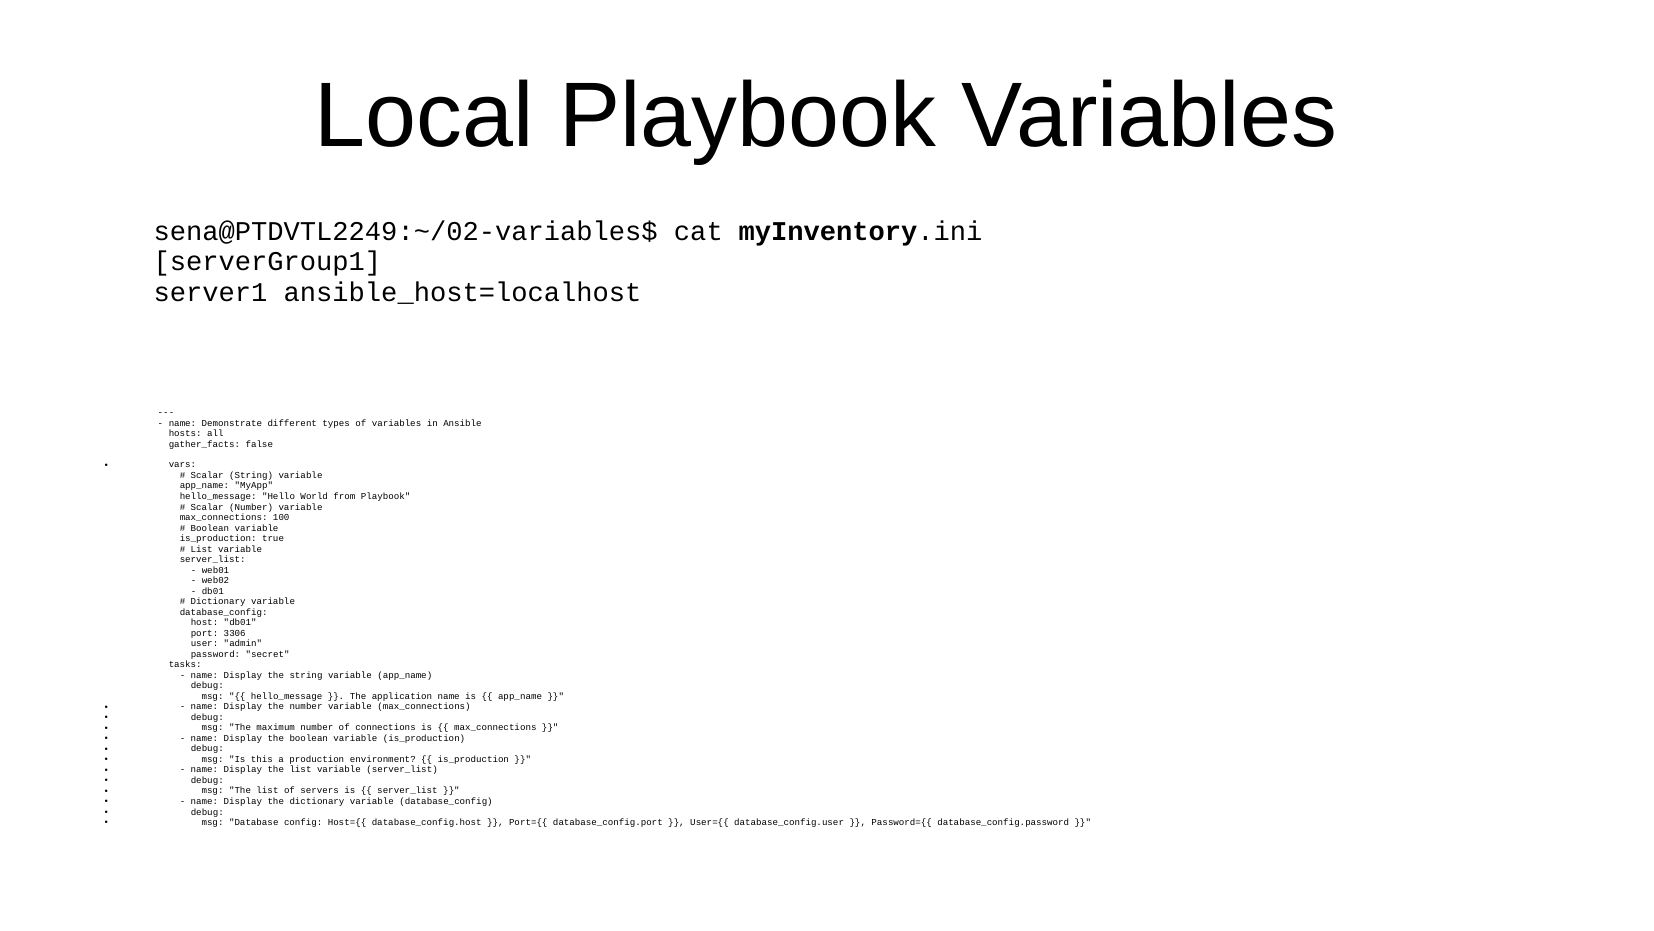

# Local Playbook Variables
sena@PTDVTL2249:~/02-variables$ cat myInventory.ini
[serverGroup1]
server1 ansible_host=localhost
---
- name: Demonstrate different types of variables in Ansible
 hosts: all
 gather_facts: false
 vars:
 # Scalar (String) variable
 app_name: "MyApp"
 hello_message: "Hello World from Playbook"
 # Scalar (Number) variable
 max_connections: 100
 # Boolean variable
 is_production: true
 # List variable
 server_list:
 - web01
 - web02
 - db01
 # Dictionary variable
 database_config:
 host: "db01"
 port: 3306
 user: "admin"
 password: "secret"
 tasks:
 - name: Display the string variable (app_name)
 debug:
 msg: "{{ hello_message }}. The application name is {{ app_name }}"
 - name: Display the number variable (max_connections)
 debug:
 msg: "The maximum number of connections is {{ max_connections }}"
 - name: Display the boolean variable (is_production)
 debug:
 msg: "Is this a production environment? {{ is_production }}"
 - name: Display the list variable (server_list)
 debug:
 msg: "The list of servers is {{ server_list }}"
 - name: Display the dictionary variable (database_config)
 debug:
 msg: "Database config: Host={{ database_config.host }}, Port={{ database_config.port }}, User={{ database_config.user }}, Password={{ database_config.password }}"